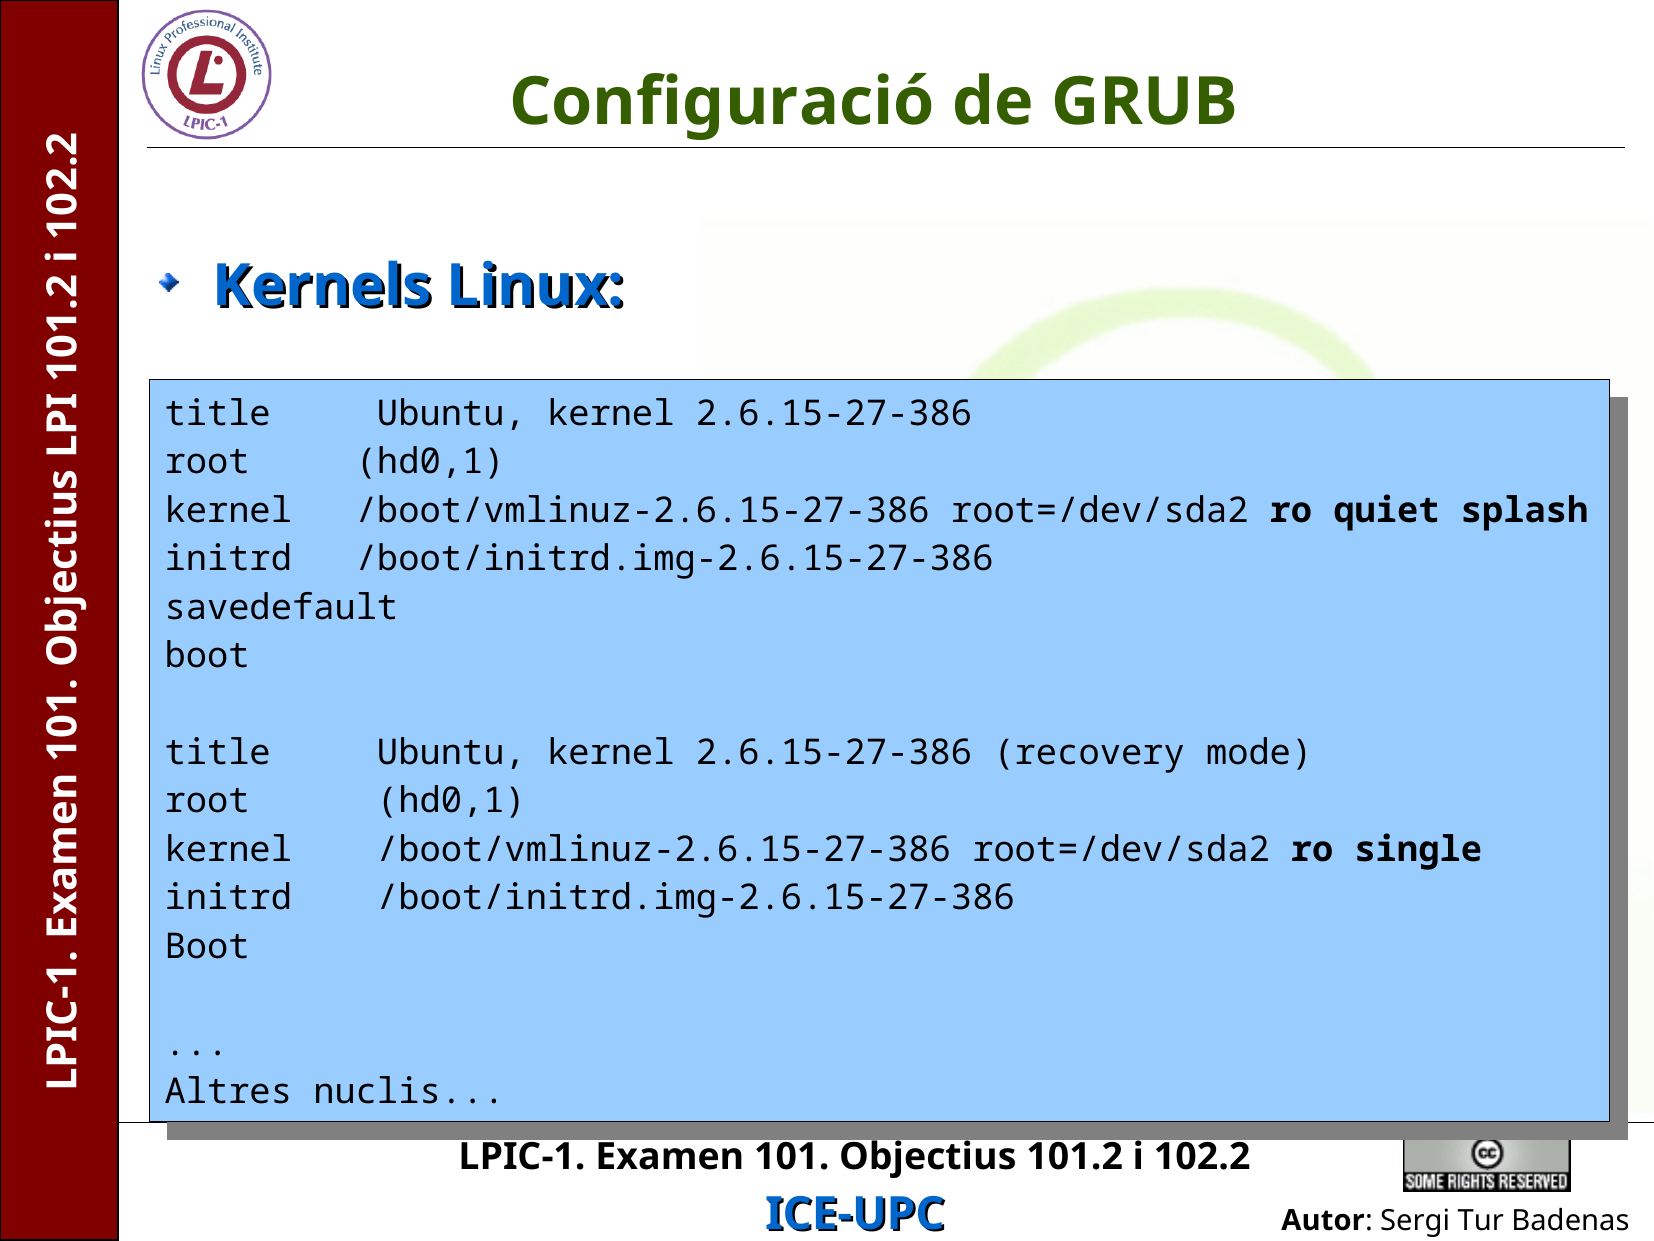

# Configuració de GRUB
Kernels Linux:
Més opcions a la wiki del curs
title Ubuntu, kernel 2.6.15-27-386
root (hd0,1)
kernel /boot/vmlinuz-2.6.15-27-386 root=/dev/sda2 ro quiet splash
initrd /boot/initrd.img-2.6.15-27-386
savedefault
boot
title Ubuntu, kernel 2.6.15-27-386 (recovery mode)
root (hd0,1)
kernel /boot/vmlinuz-2.6.15-27-386 root=/dev/sda2 ro single
initrd /boot/initrd.img-2.6.15-27-386
Boot
...
Altres nuclis...